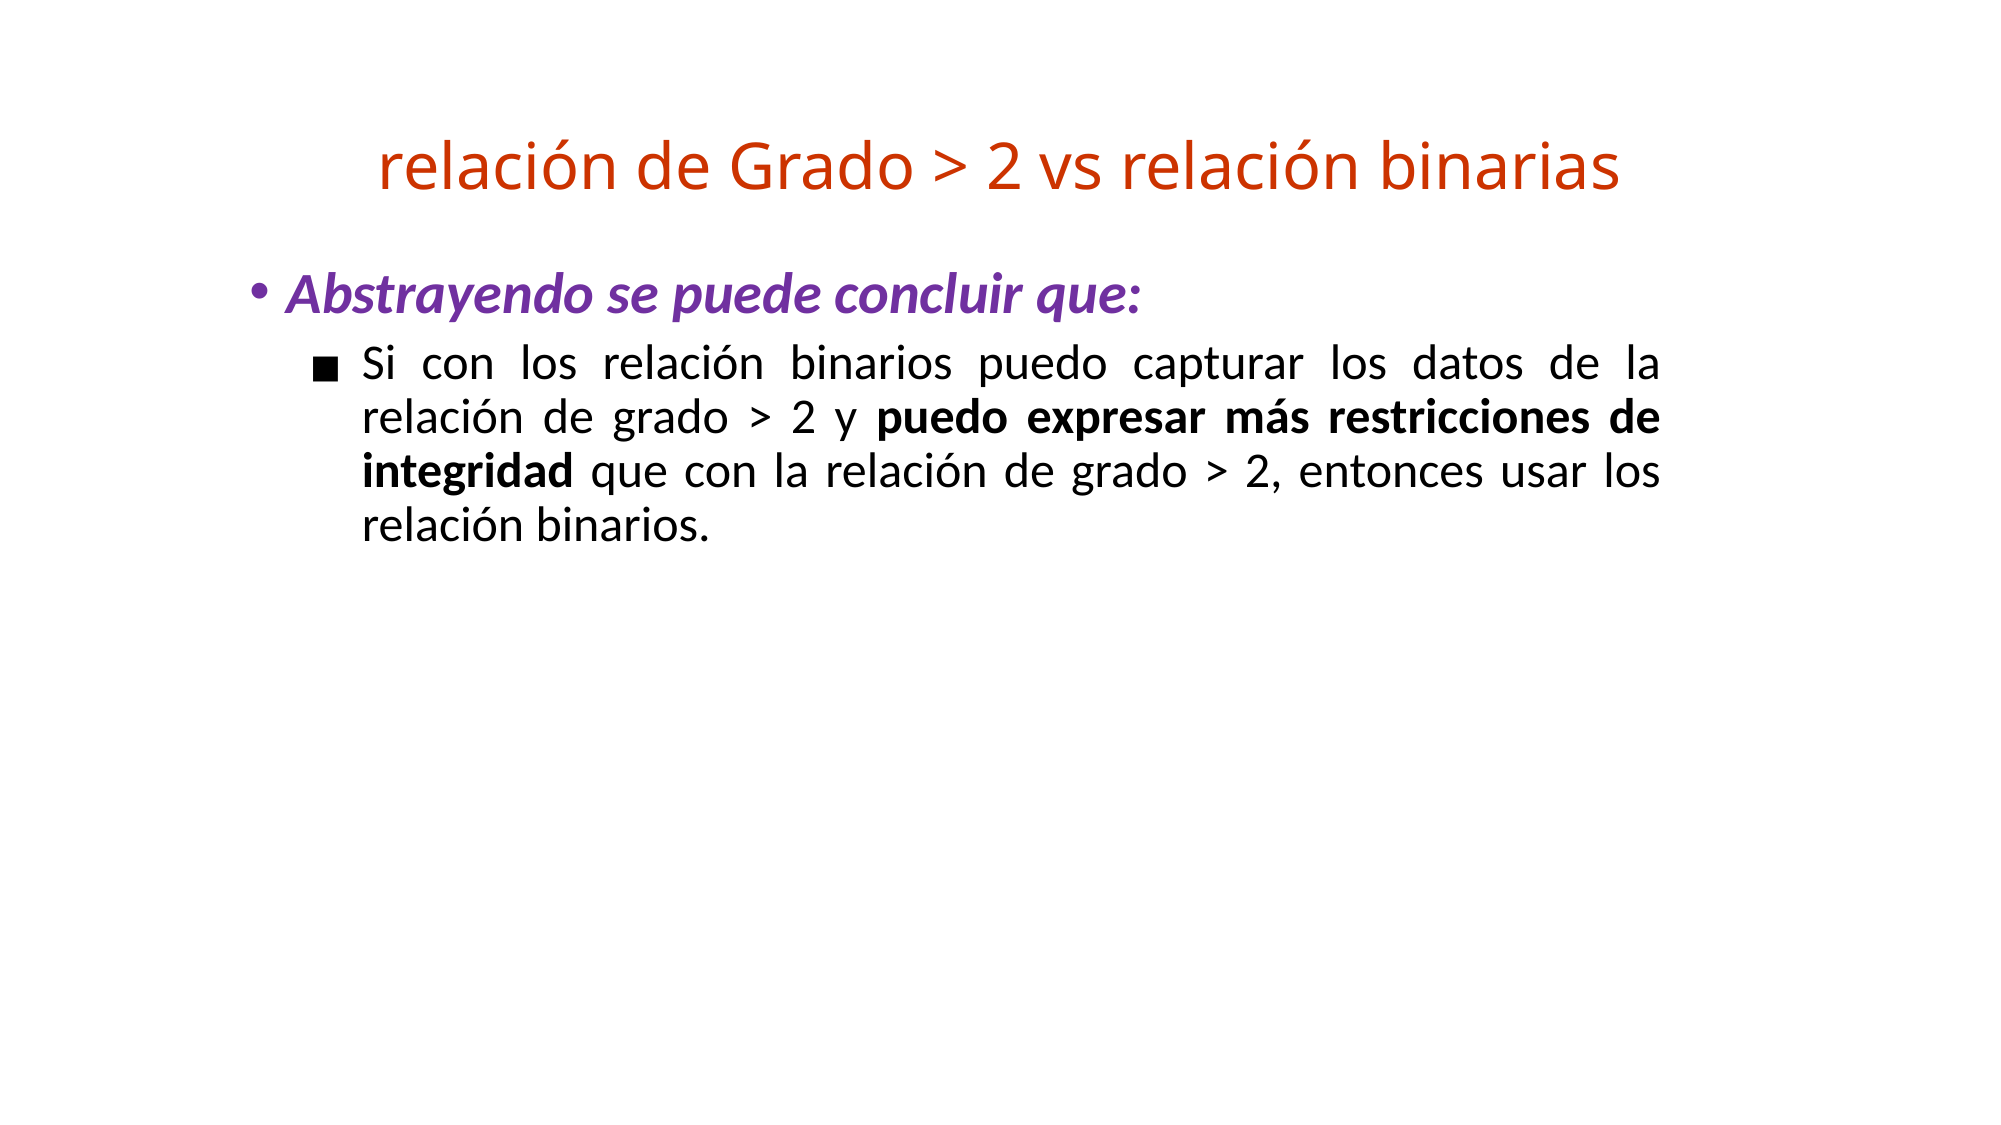

# relación de Grado > 2 vs relación binarias
Abstrayendo se puede concluir que:
Si con los relación binarios puedo capturar los datos de la relación de grado > 2 y puedo expresar más restricciones de integridad que con la relación de grado > 2, entonces usar los relación binarios.